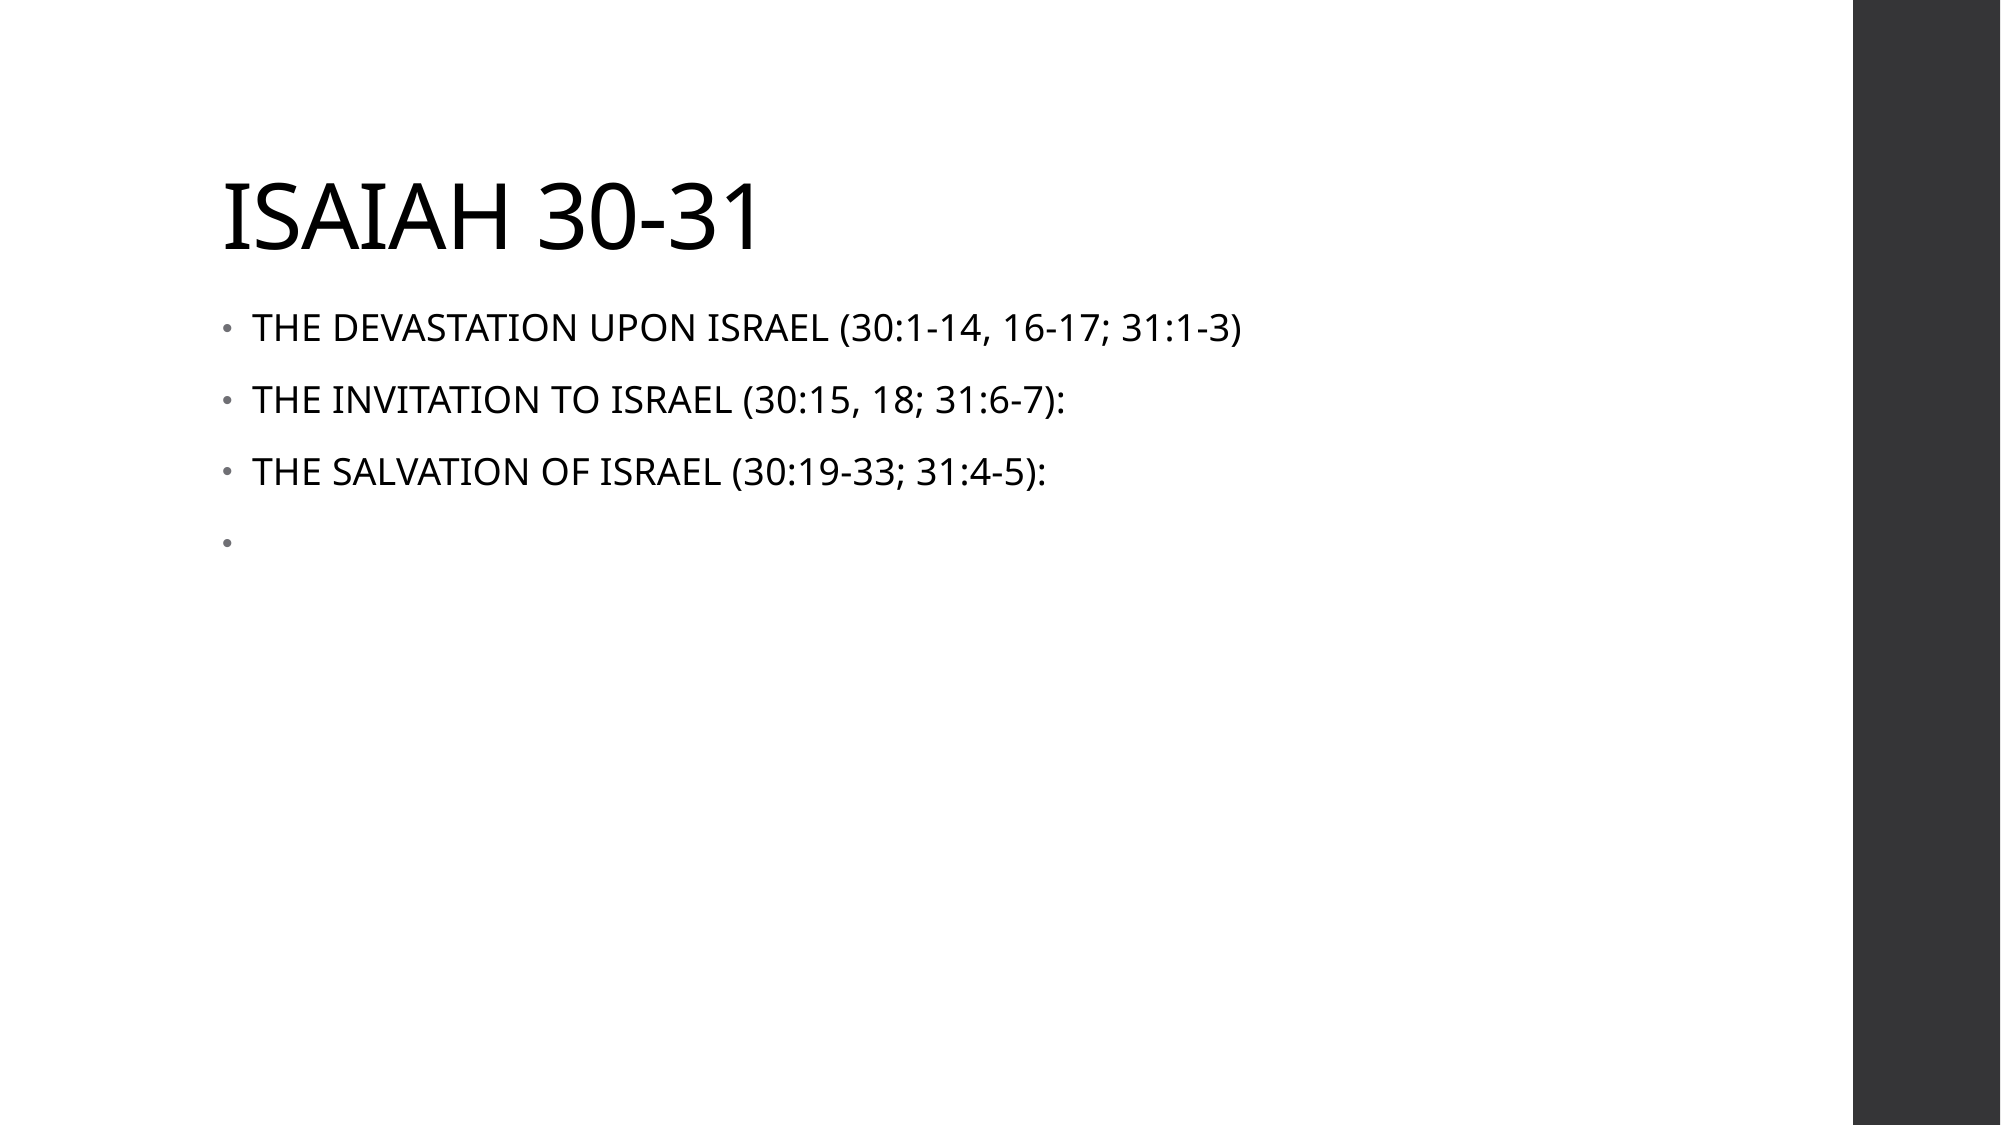

# ISAIAH 30-31
THE DEVASTATION UPON ISRAEL (30:1-14, 16-17; 31:1-3)
THE INVITATION TO ISRAEL (30:15, 18; 31:6-7):
THE SALVATION OF ISRAEL (30:19-33; 31:4-5):